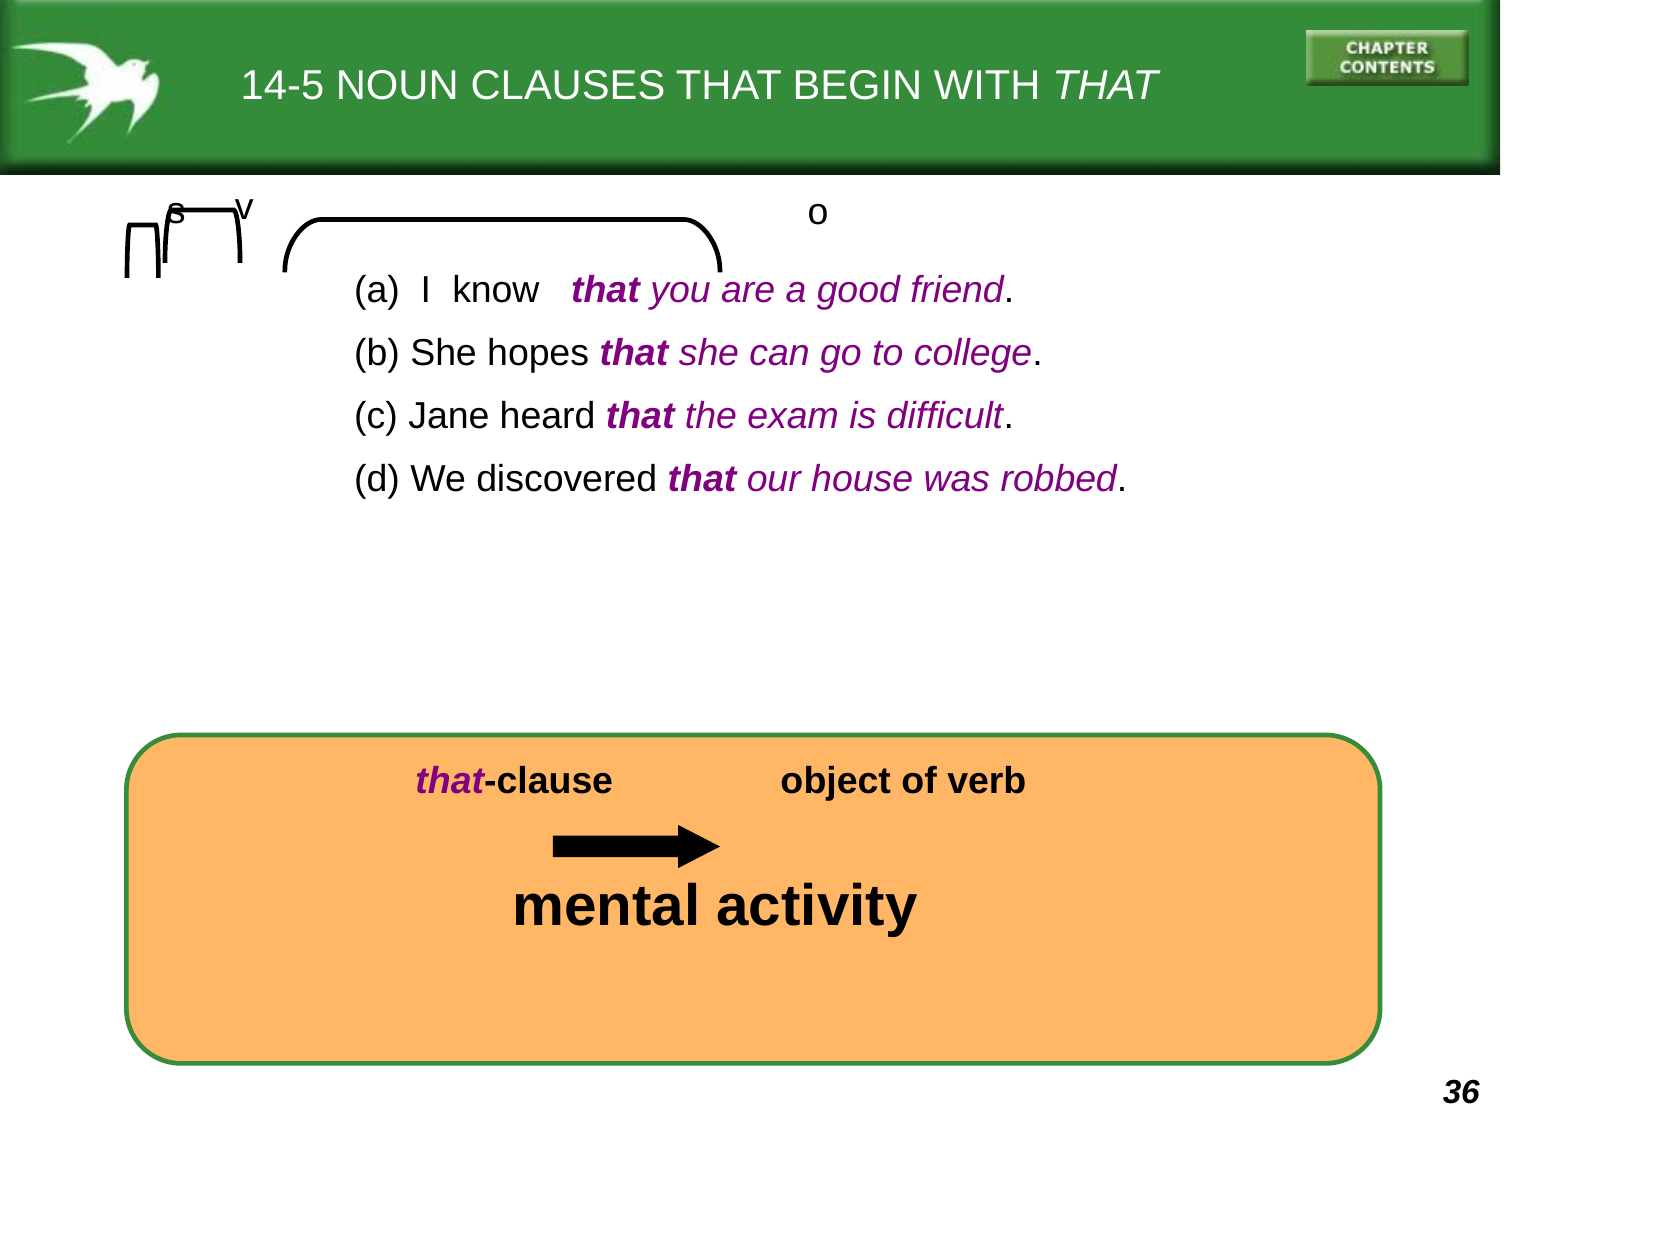

14-5 NOUN CLAUSES THAT BEGIN WITH THAT
v
s
o
(a) I know that you are a good friend.
(b) She hopes that she can go to college.
(c) Jane heard that the exam is difficult.
(d) We discovered that our house was robbed.
that-clause object of verb
mental activity